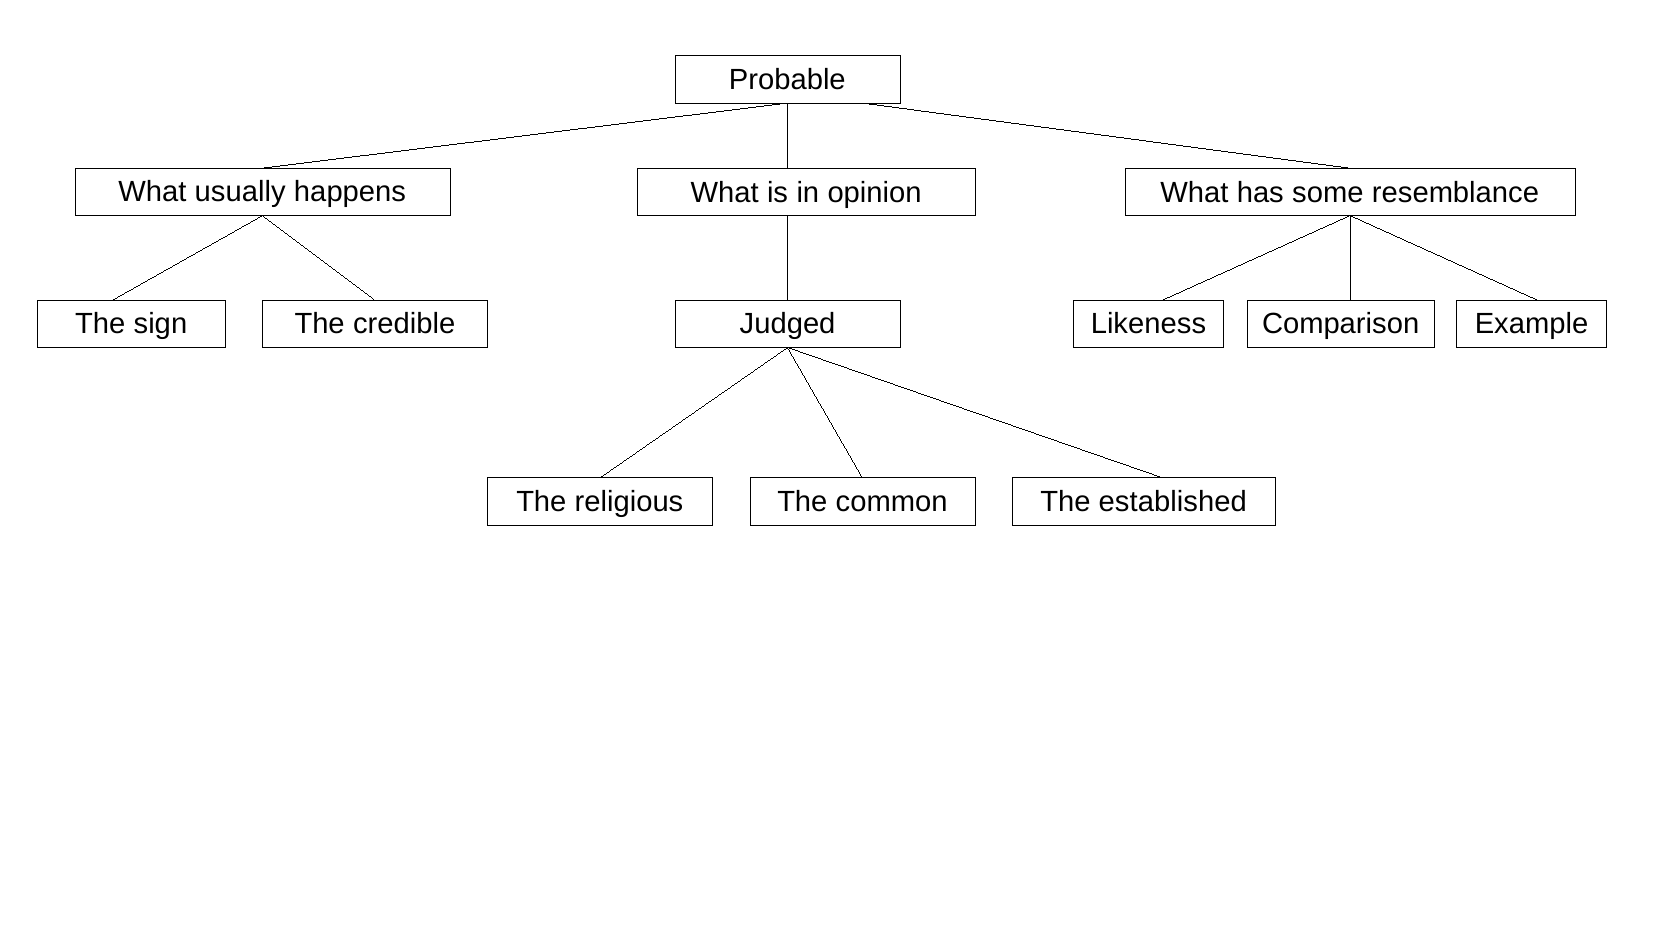

Probable
What usually happens
What is in opinion
What has some resemblance
The sign
The credible
Judged
Likeness
Comparison
Example
The religious
The common
The established